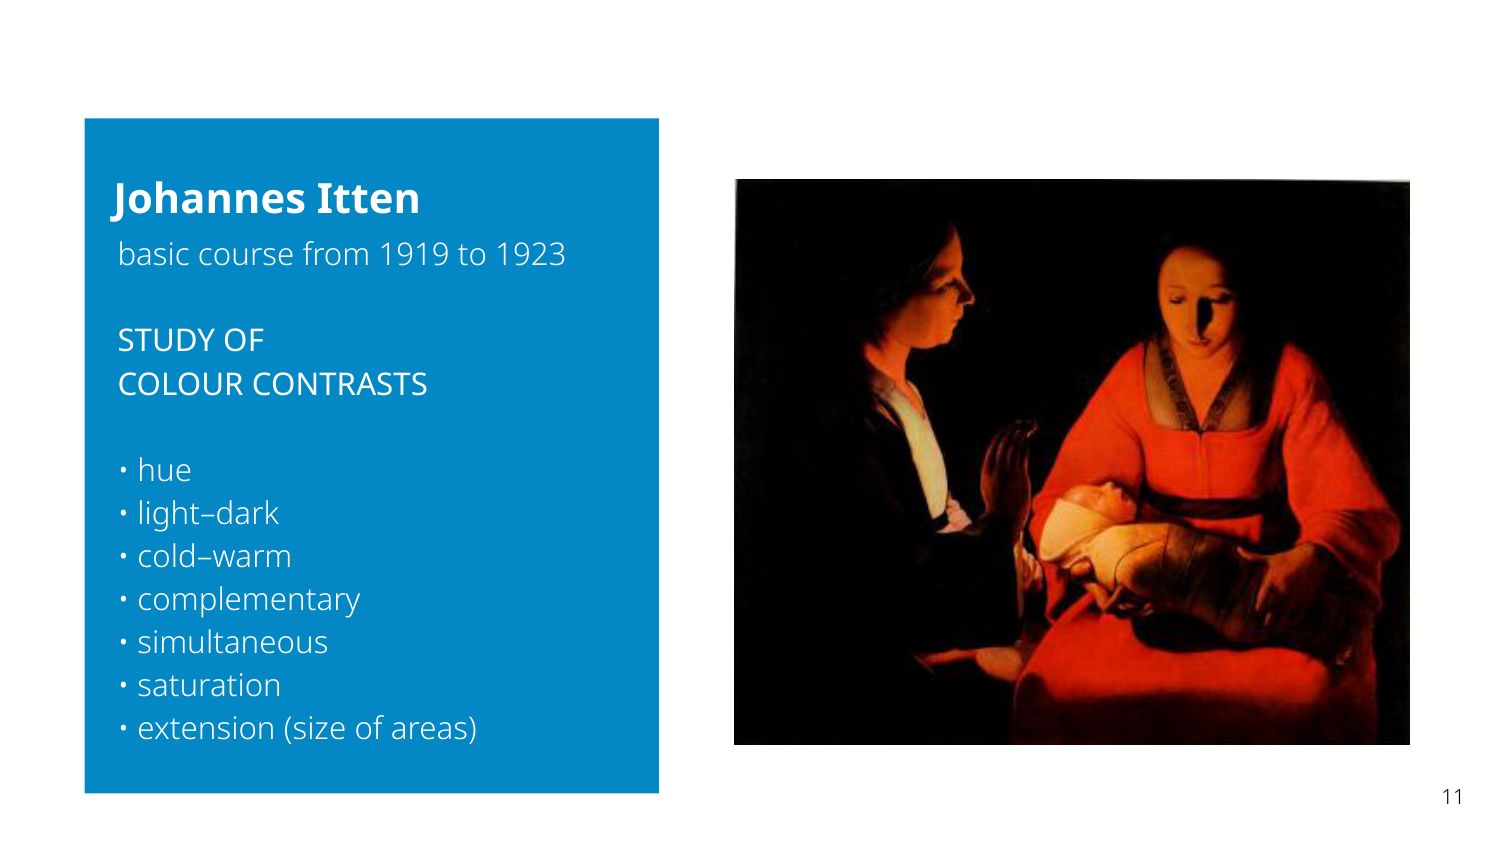

Johannes Itten
# basic course from 1919 to 1923 Study of colour contrasts • hue • light–dark • cold–warm • complementary • simultaneous • saturation • extension (size of areas)